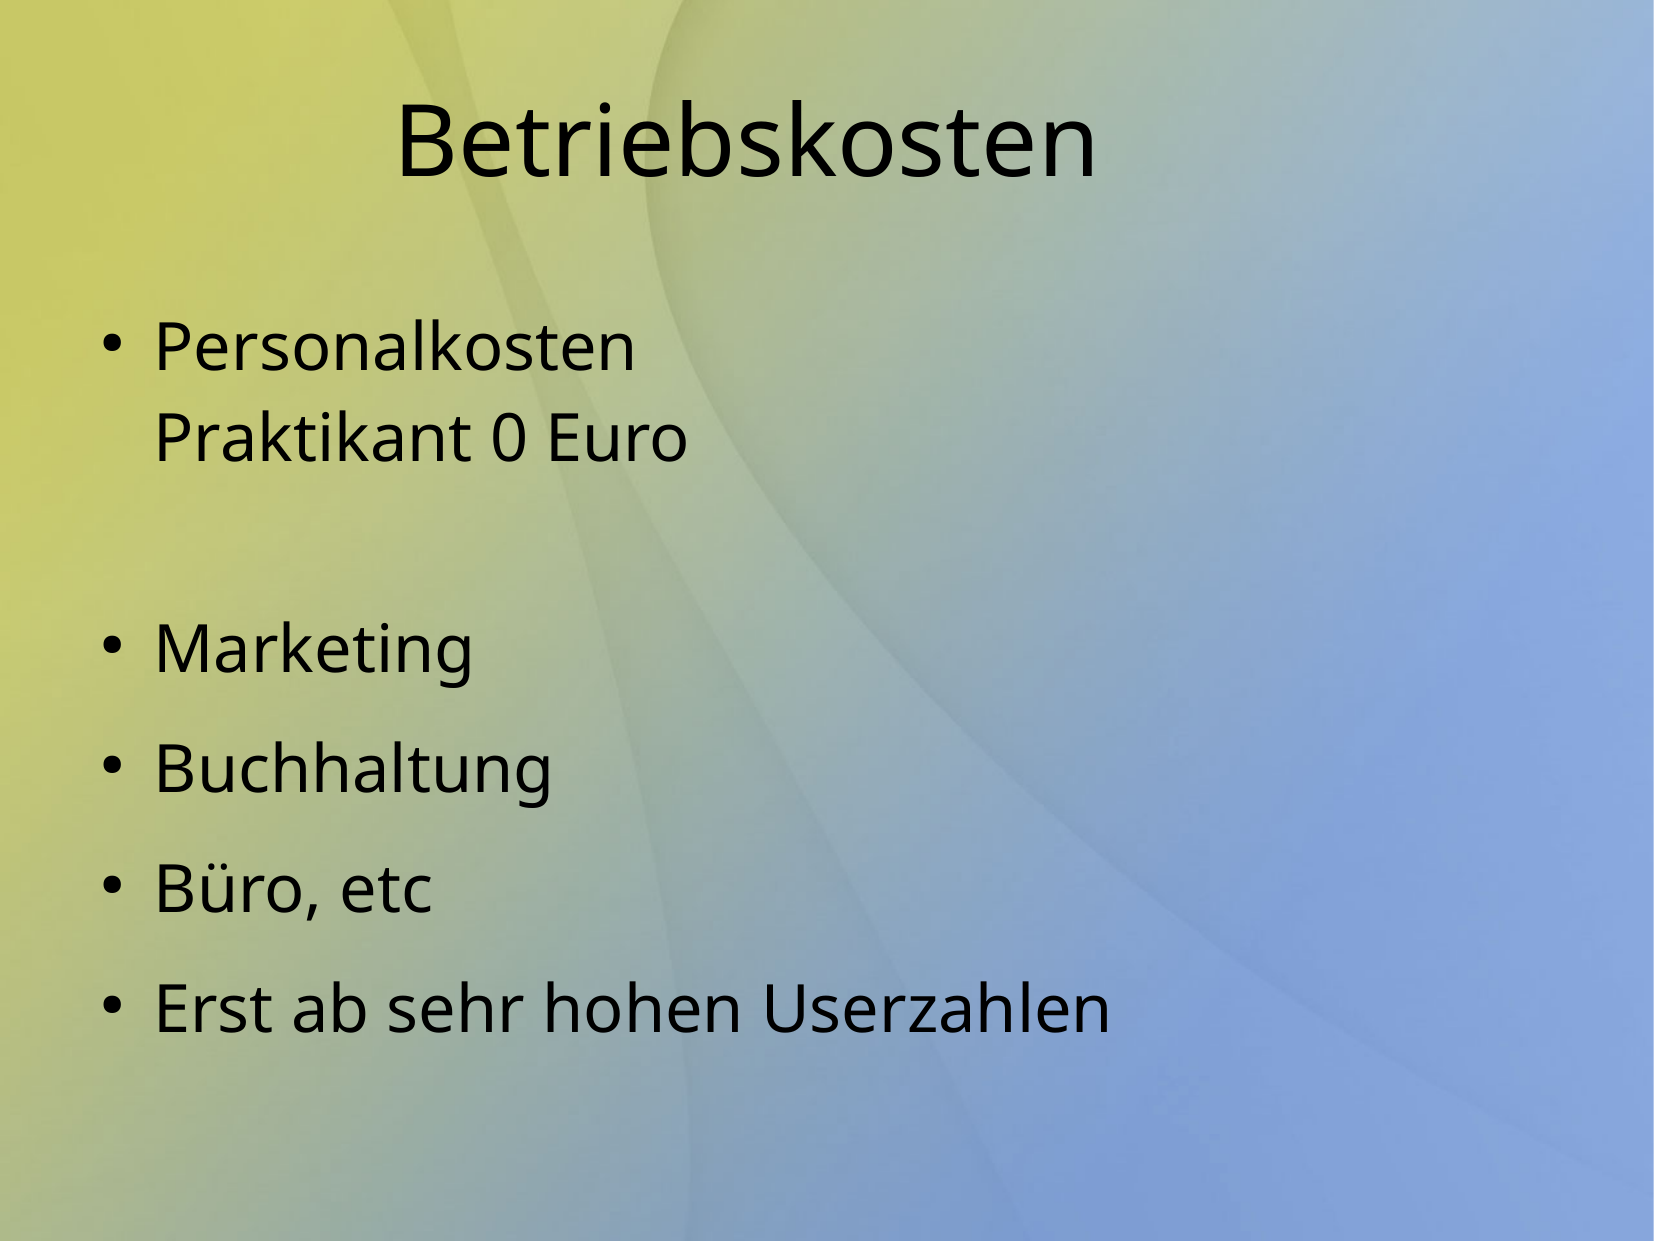

# Betriebskosten
Personalkosten
Praktikant 0 Euro
Marketing
Buchhaltung
Büro, etc
Erst ab sehr hohen Userzahlen